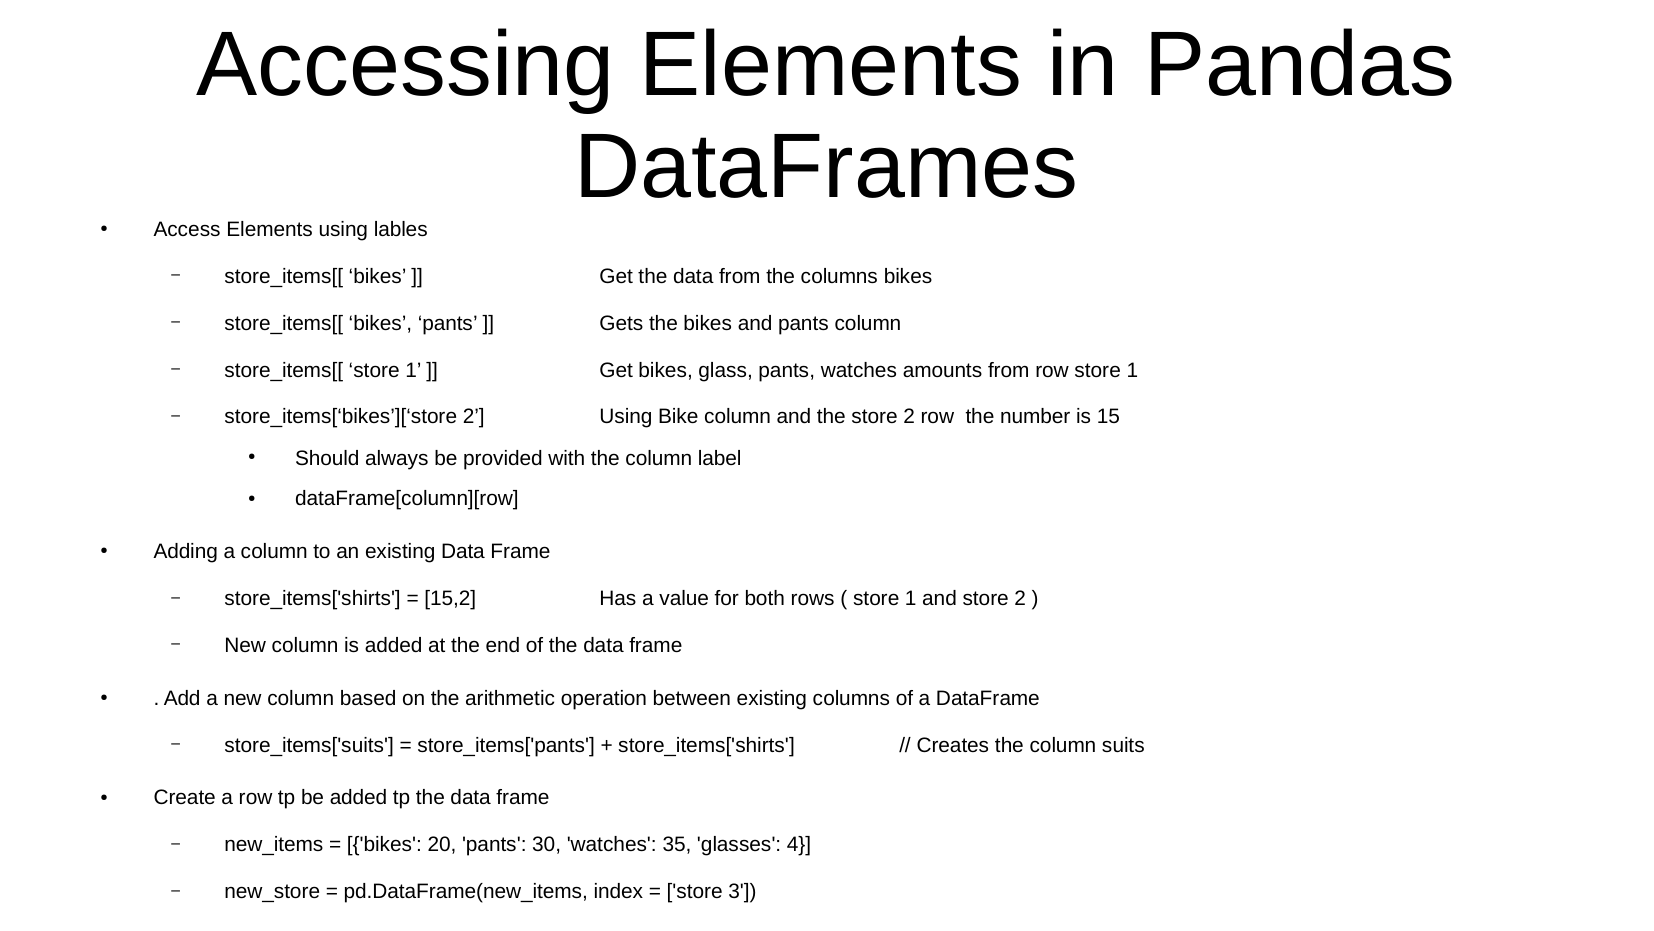

# Accessing Elements in Pandas DataFrames
Access Elements using lables
store_items[[ ‘bikes’ ]]			Get the data from the columns bikes
store_items[[ ‘bikes’, ‘pants’ ]]		Gets the bikes and pants column
store_items[[ ‘store 1’ ]]			Get bikes, glass, pants, watches amounts from row store 1
store_items[‘bikes’][‘store 2’]		Using Bike column and the store 2 row the number is 15
Should always be provided with the column label
dataFrame[column][row]
Adding a column to an existing Data Frame
store_items['shirts'] = [15,2]		Has a value for both rows ( store 1 and store 2 )
New column is added at the end of the data frame
. Add a new column based on the arithmetic operation between existing columns of a DataFrame
store_items['suits'] = store_items['pants'] + store_items['shirts']		// Creates the column suits
Create a row tp be added tp the data frame
new_items = [{'bikes': 20, 'pants': 30, 'watches': 35, 'glasses': 4}]
new_store = pd.DataFrame(new_items, index = ['store 3'])